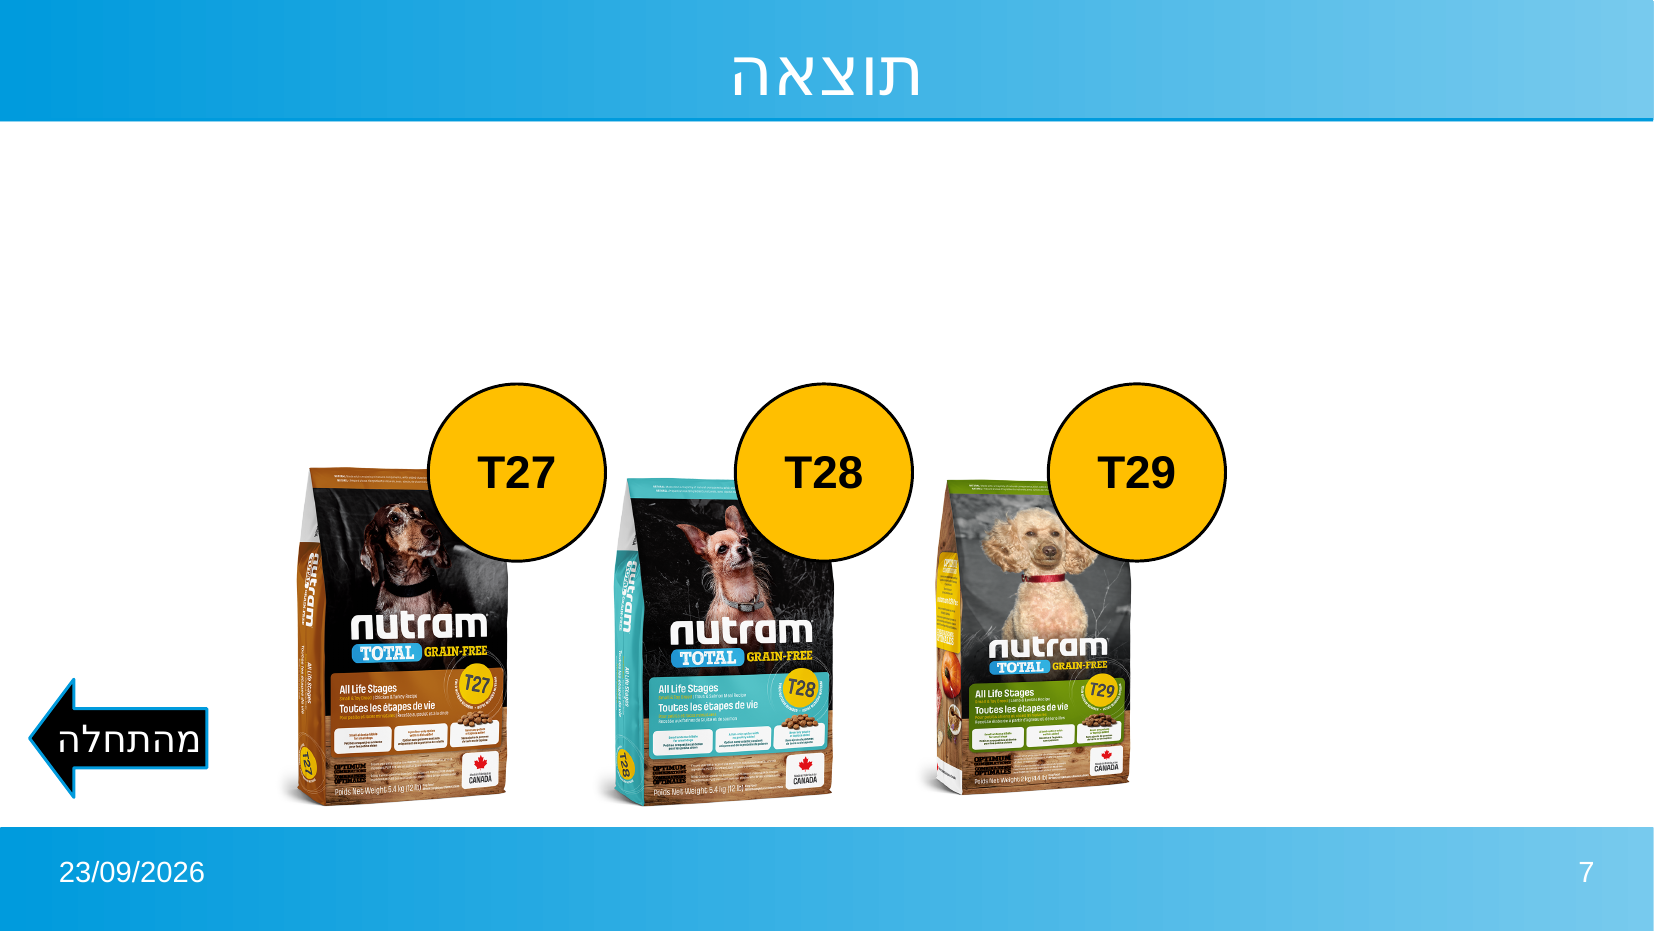

# תוצאה
T29
T28
T27
מהתחלה
7